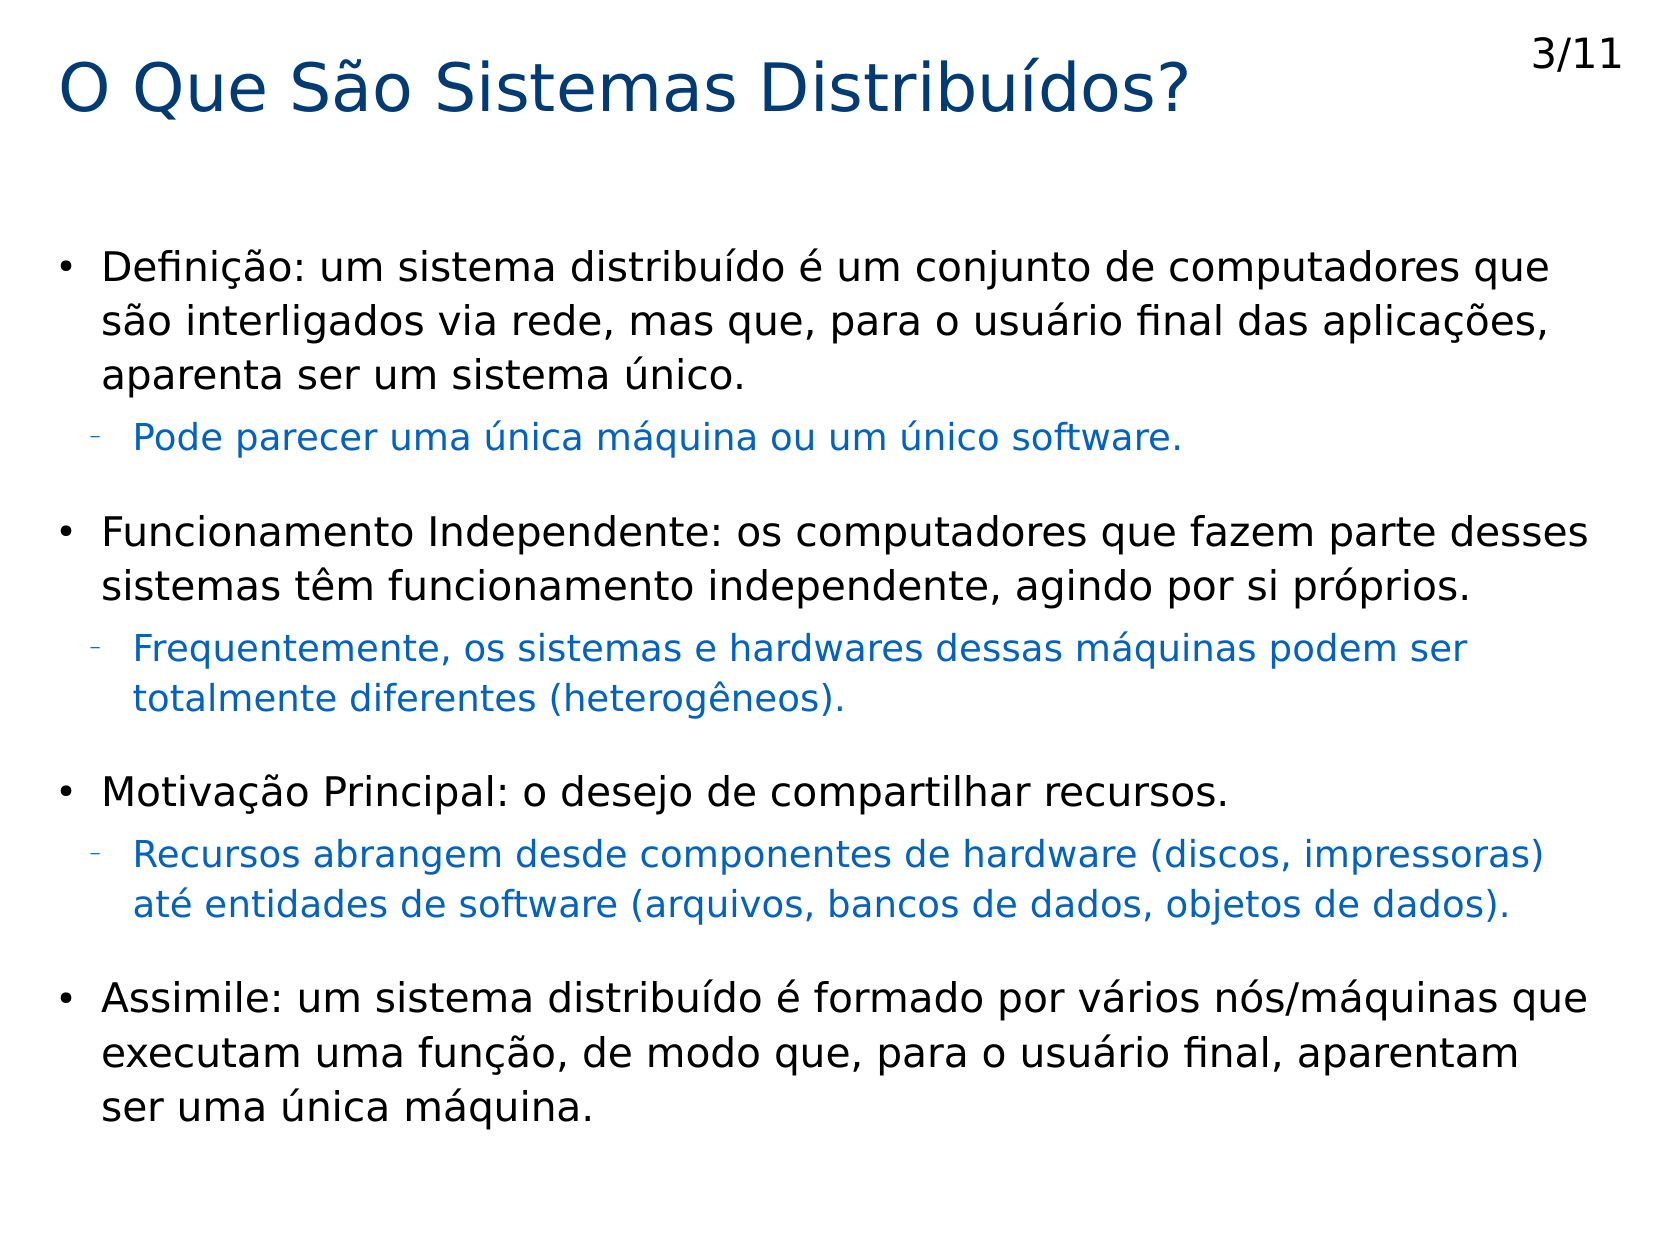

# O Que São Sistemas Distribuídos?
3
Definição: um sistema distribuído é um conjunto de computadores que são interligados via rede, mas que, para o usuário final das aplicações, aparenta ser um sistema único.
Pode parecer uma única máquina ou um único software.
Funcionamento Independente: os computadores que fazem parte desses sistemas têm funcionamento independente, agindo por si próprios.
Frequentemente, os sistemas e hardwares dessas máquinas podem ser totalmente diferentes (heterogêneos).
Motivação Principal: o desejo de compartilhar recursos.
Recursos abrangem desde componentes de hardware (discos, impressoras) até entidades de software (arquivos, bancos de dados, objetos de dados).
Assimile: um sistema distribuído é formado por vários nós/máquinas que executam uma função, de modo que, para o usuário final, aparentam ser uma única máquina.